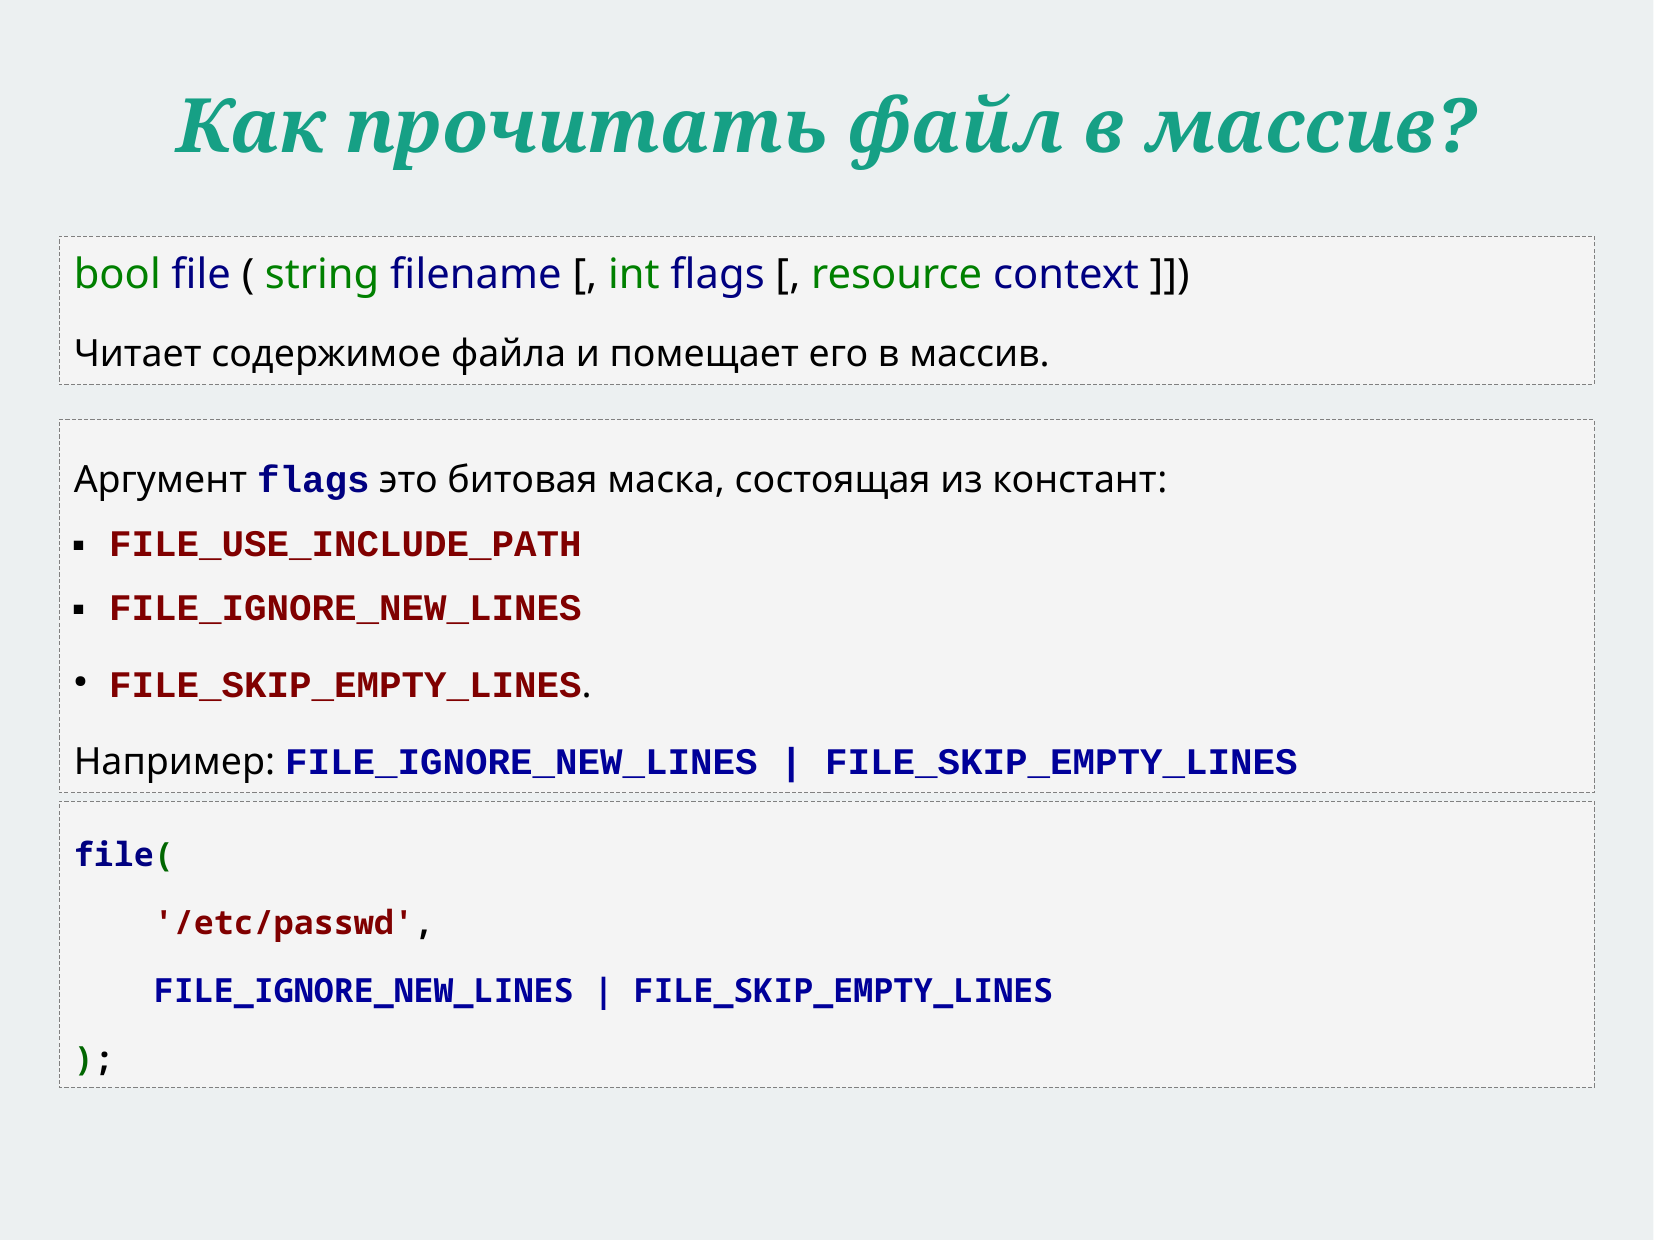

# Как прочитать файл в массив?
bool file ( string filename [, int flags [, resource context ]])
Читает содержимое файла и помещает его в массив.
Аргумент flags это битовая маска, состоящая из констант:
FILE_USE_INCLUDE_PATH
FILE_IGNORE_NEW_LINES
FILE_SKIP_EMPTY_LINES.
Например: FILE_IGNORE_NEW_LINES | FILE_SKIP_EMPTY_LINES
file(
 '/etc/passwd',
 FILE_IGNORE_NEW_LINES | FILE_SKIP_EMPTY_LINES
);